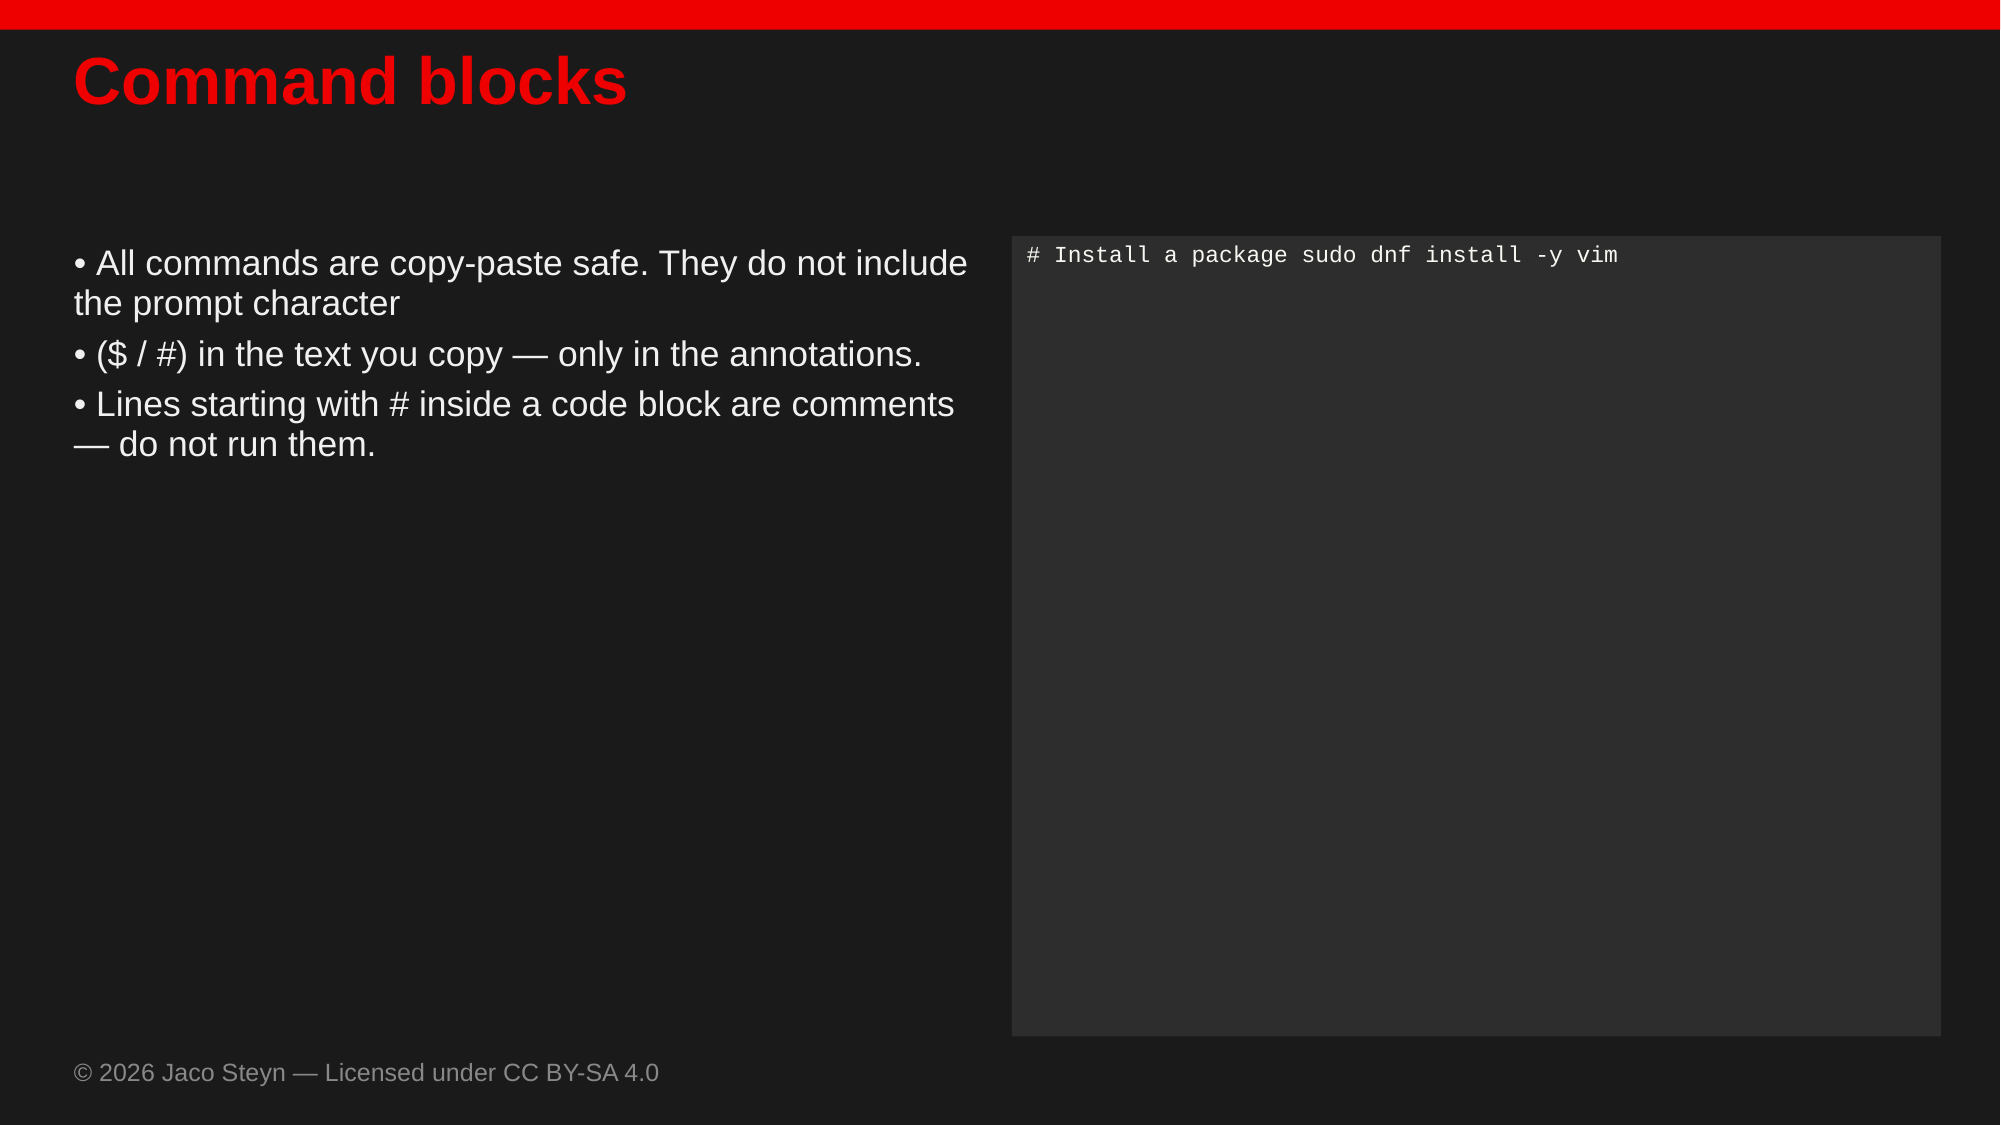

Command blocks
• All commands are copy-paste safe. They do not include the prompt character
• ($ / #) in the text you copy — only in the annotations.
• Lines starting with # inside a code block are comments — do not run them.
# Install a package sudo dnf install -y vim
© 2026 Jaco Steyn — Licensed under CC BY-SA 4.0